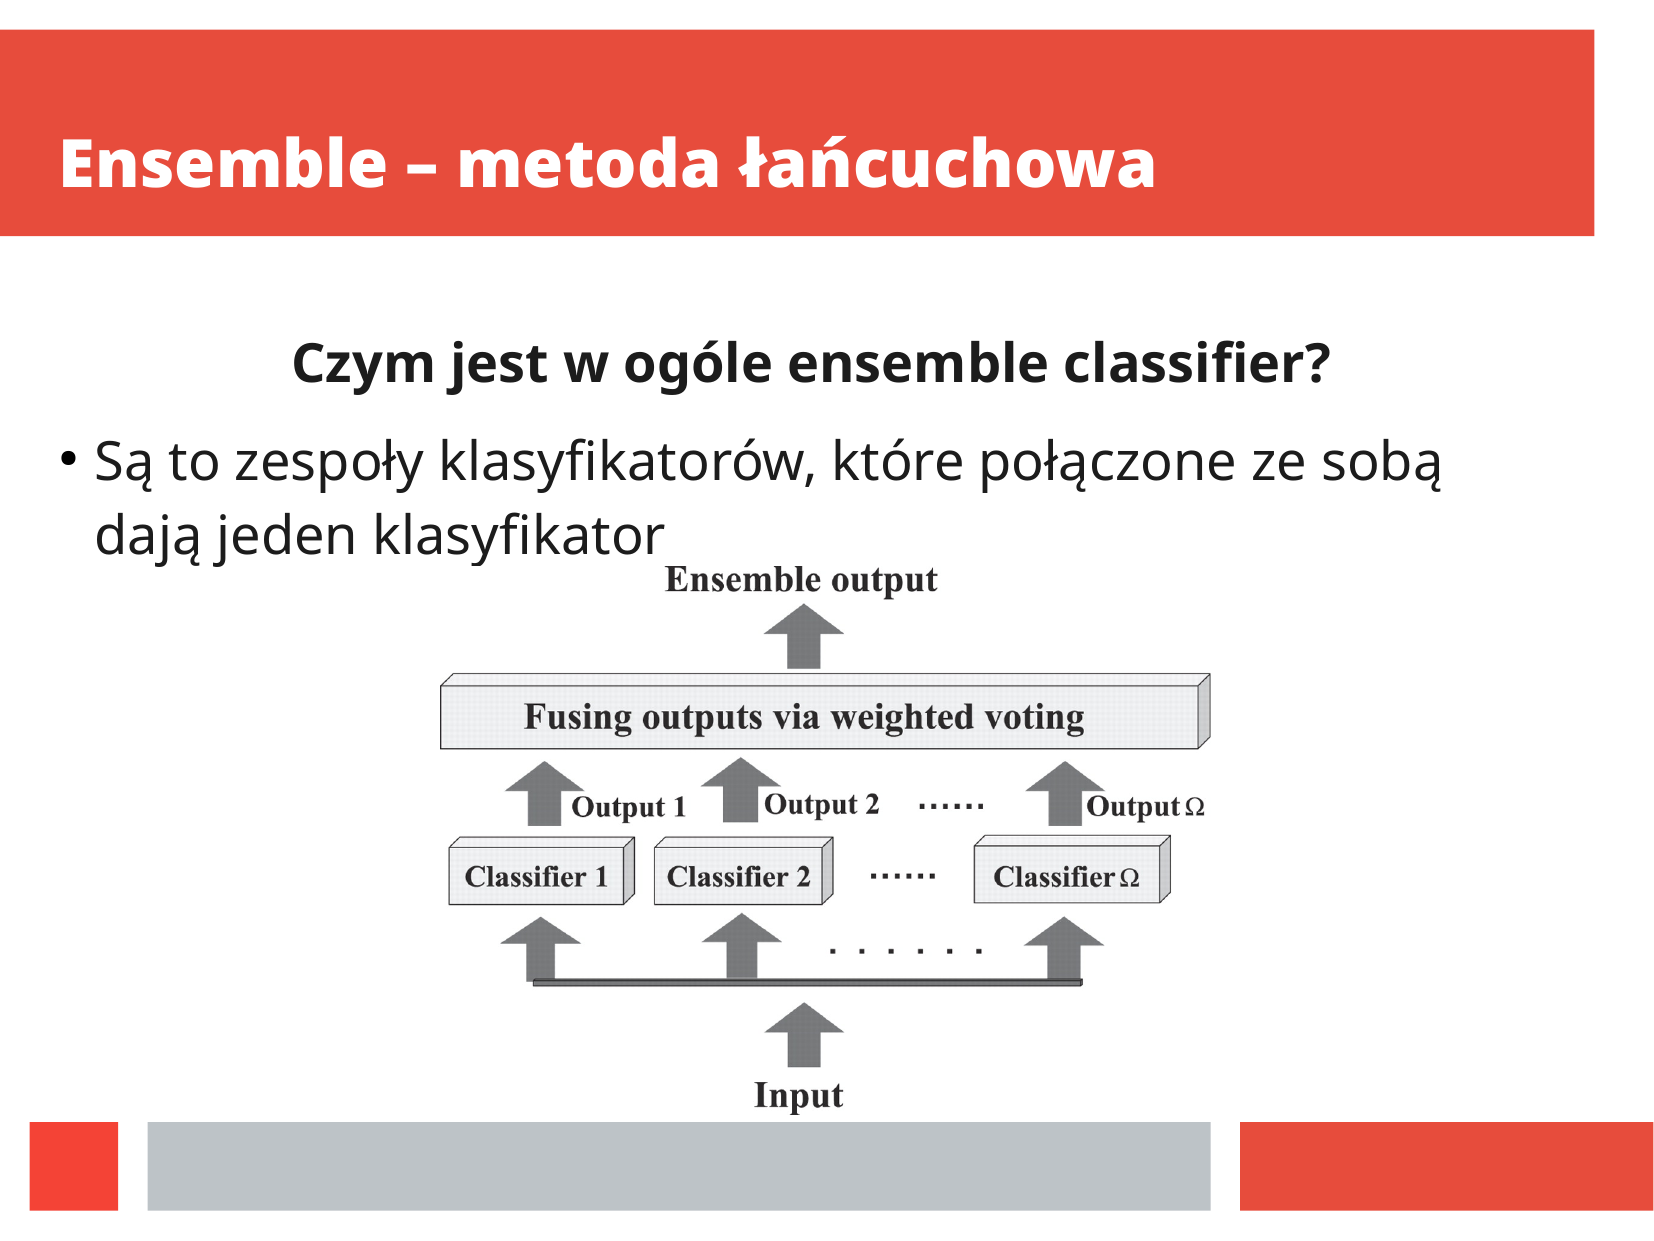

# Ensemble – metoda łańcuchowa
Czym jest w ogóle ensemble classifier?
Są to zespoły klasyfikatorów, które połączone ze sobą dają jeden klasyfikator